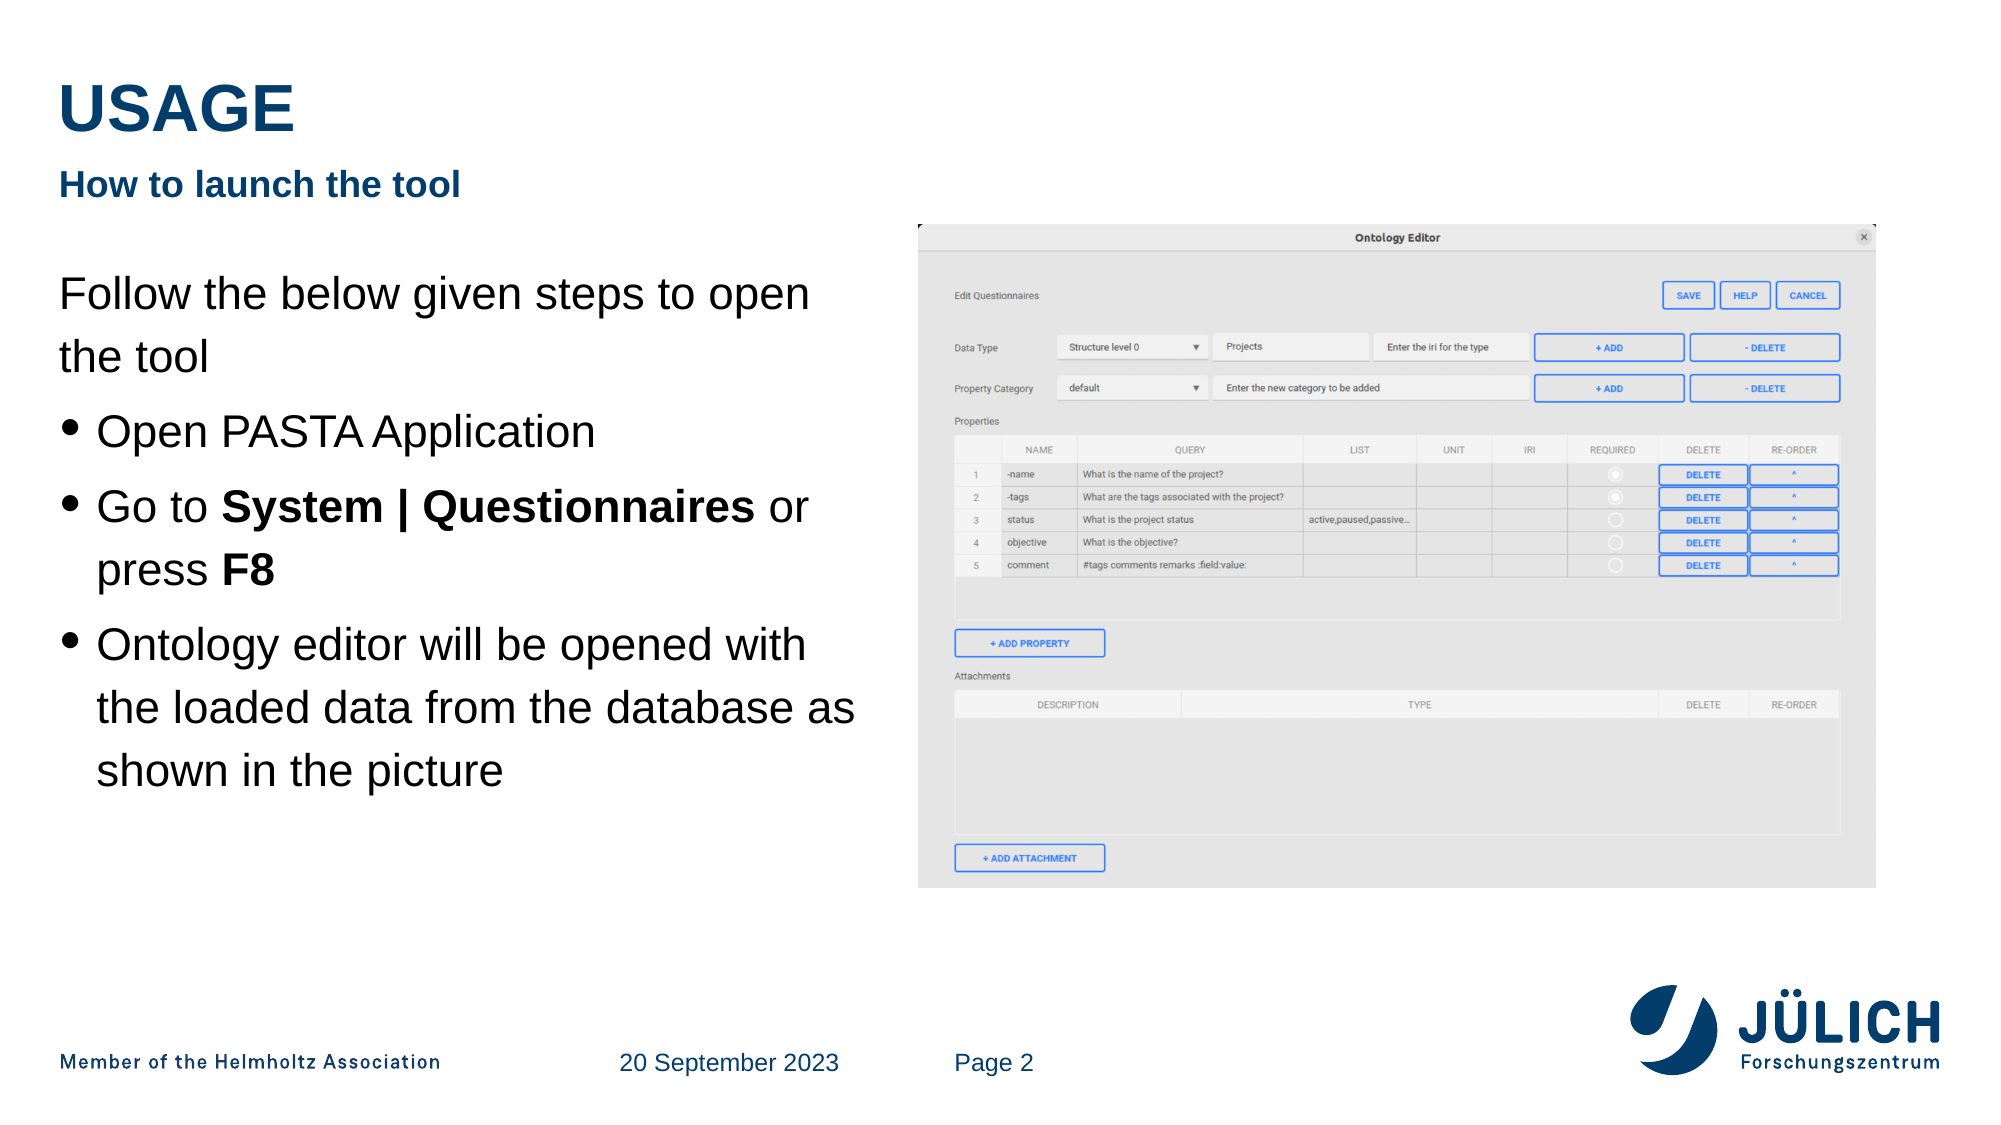

# Usage
How to launch the tool
Follow the below given steps to open the tool
Open PASTA Application
Go to System | Questionnaires or press F8
Ontology editor will be opened with the loaded data from the database as shown in the picture
20 September 2023
Page